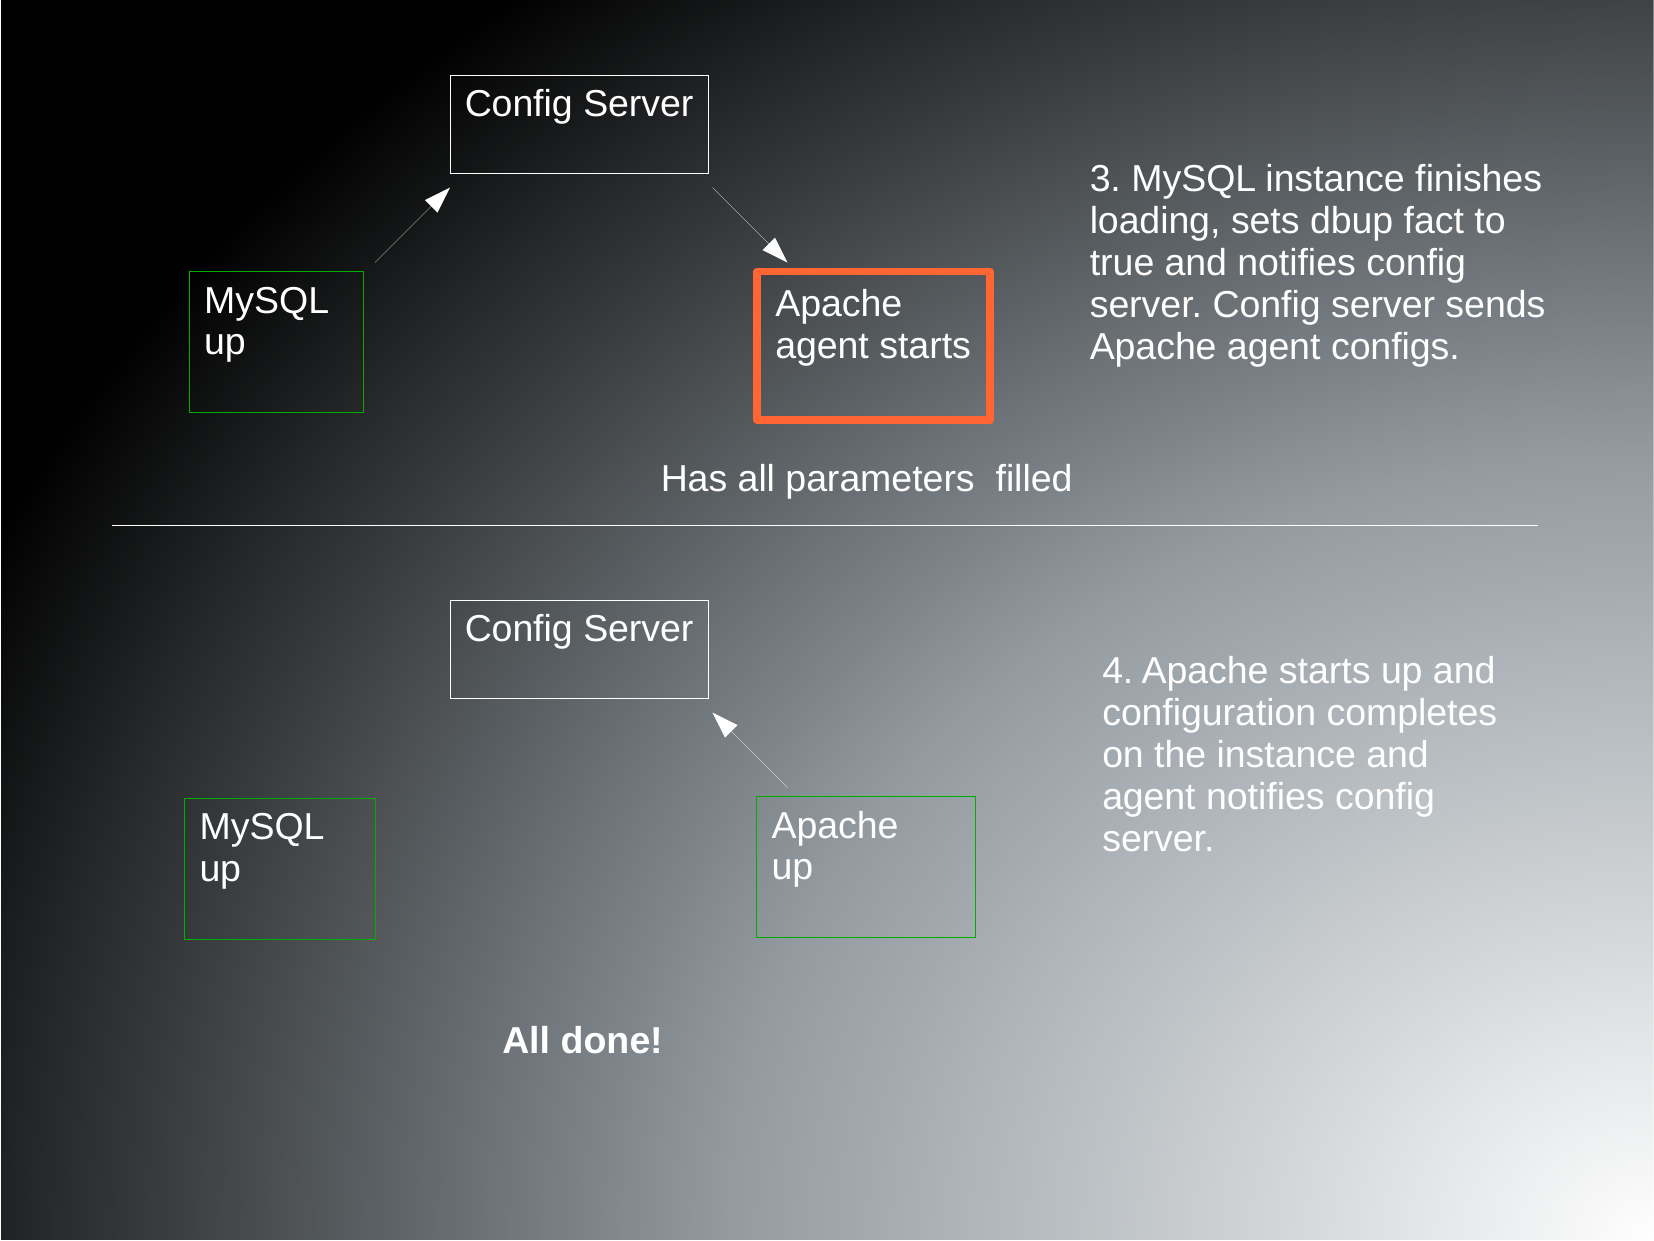

Config Server
3. MySQL instance finishes loading, sets dbup fact to true and notifies config server. Config server sends Apache agent configs.
Apache
agent starts
MySQL
up
Has all parameters filled
Config Server
4. Apache starts up and configuration completes on the instance and agent notifies config server.
Apache
up
MySQL
up
All done!